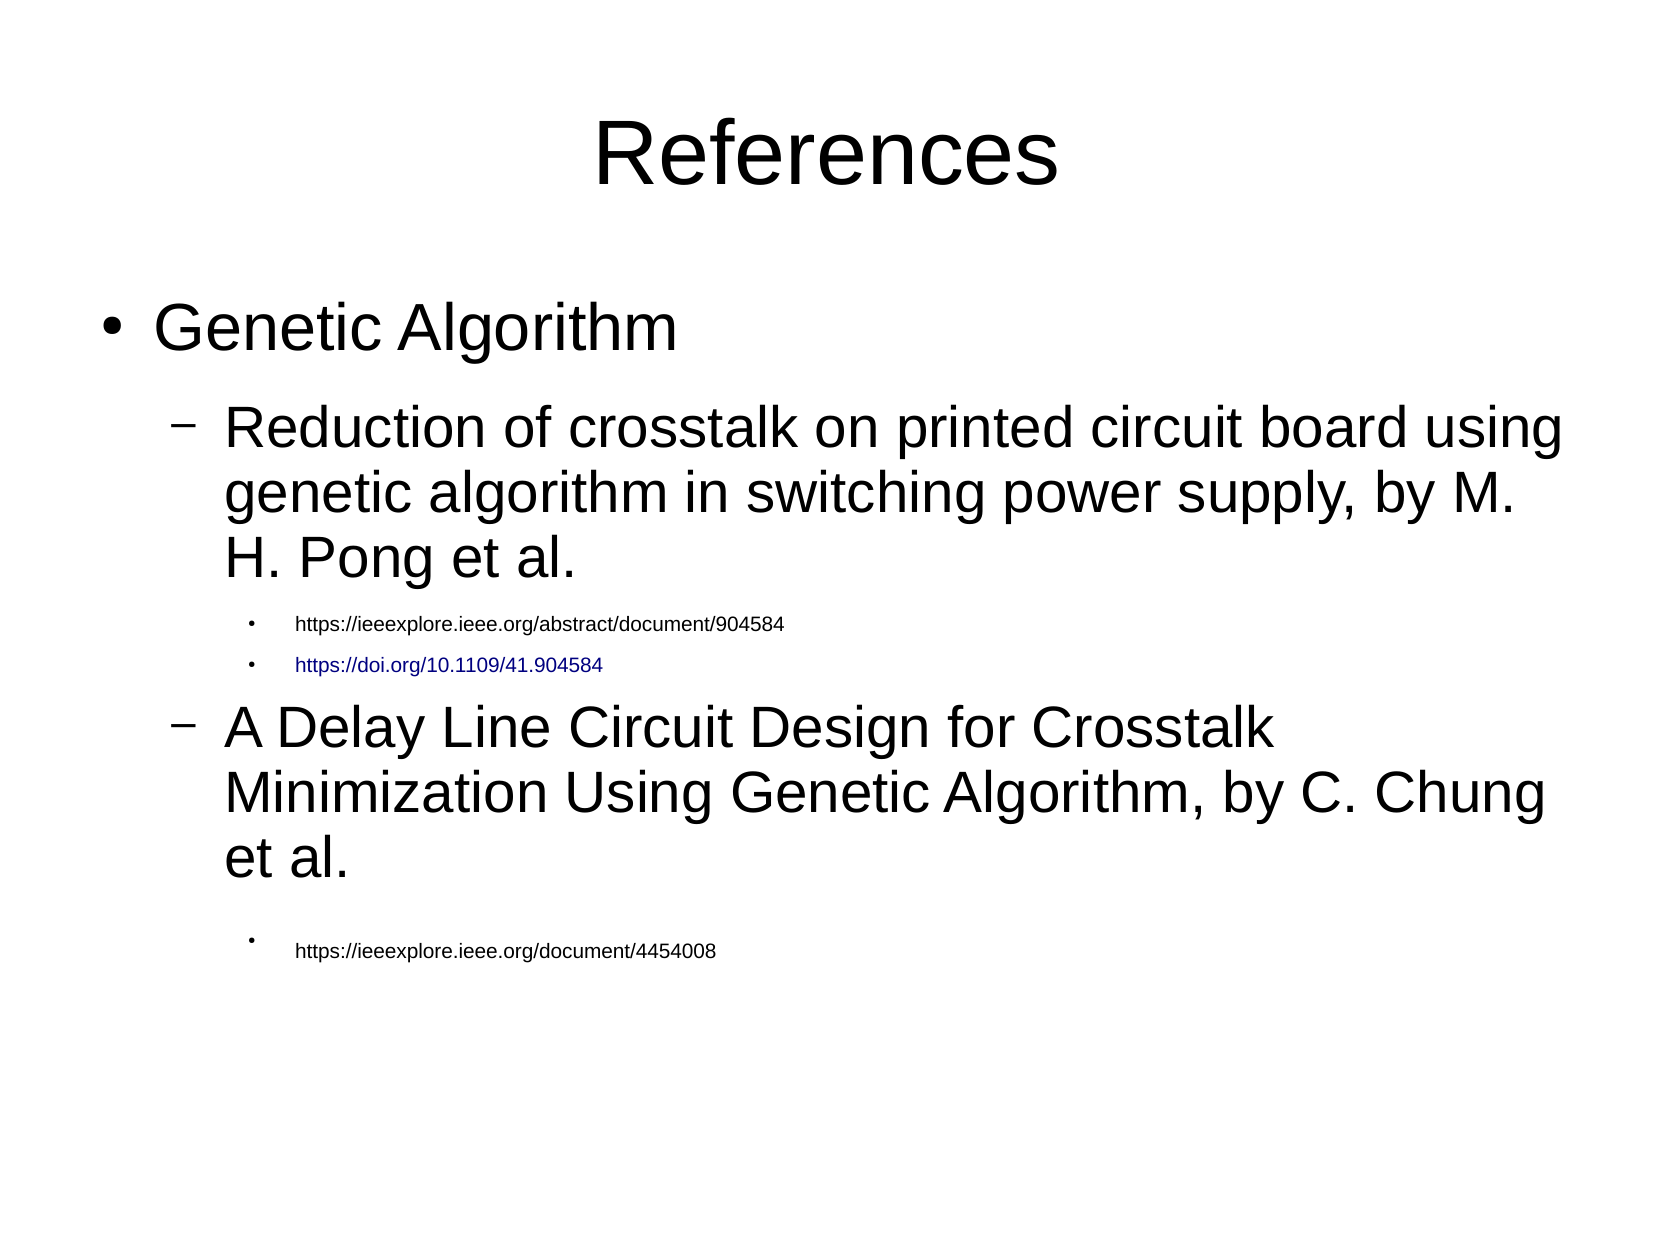

# References
Genetic Algorithm
Reduction of crosstalk on printed circuit board using genetic algorithm in switching power supply, by M. H. Pong et al.
https://ieeexplore.ieee.org/abstract/document/904584
https://doi.org/10.1109/41.904584
A Delay Line Circuit Design for Crosstalk Minimization Using Genetic Algorithm, by C. Chung et al.
https://ieeexplore.ieee.org/document/4454008